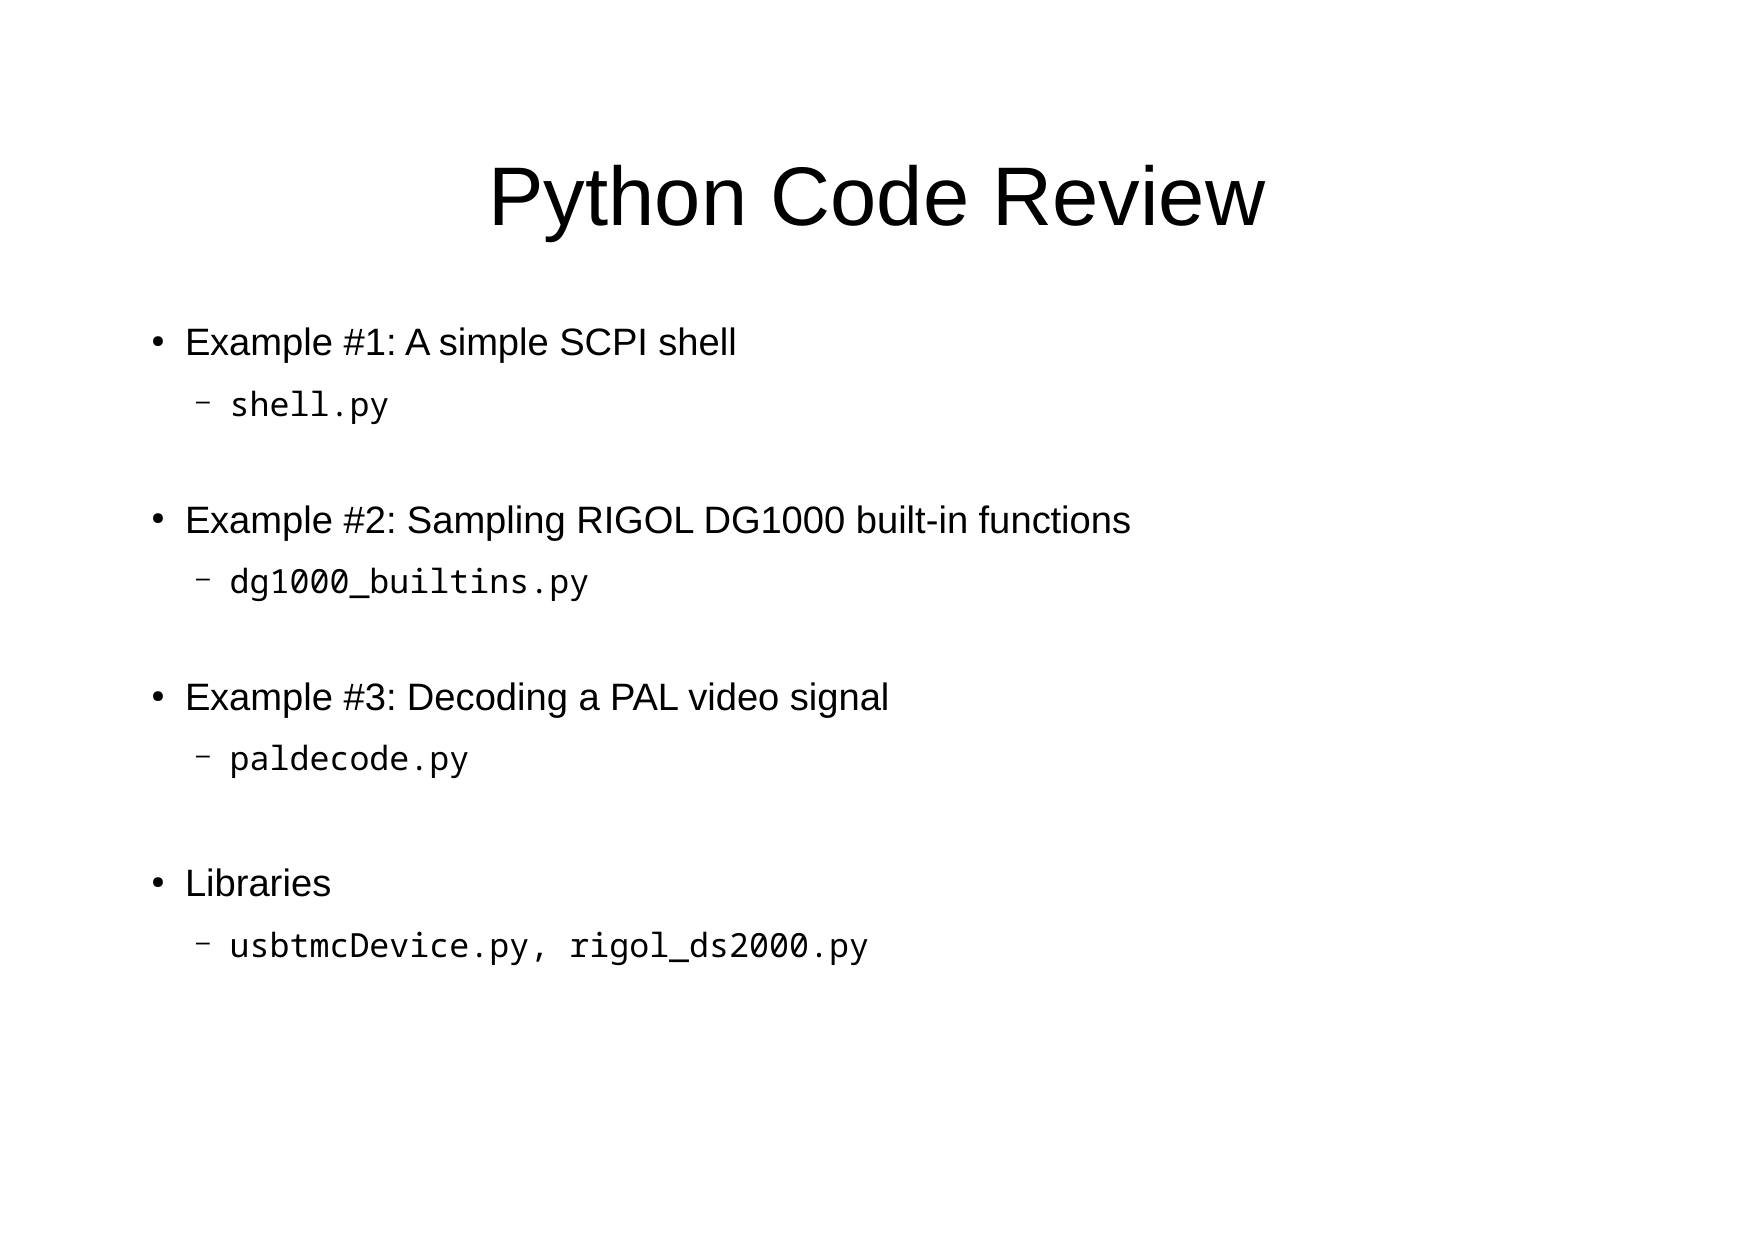

# Python Code Review
Example #1: A simple SCPI shell
shell.py
Example #2: Sampling RIGOL DG1000 built-in functions
dg1000_builtins.py
Example #3: Decoding a PAL video signal
paldecode.py
Libraries
usbtmcDevice.py, rigol_ds2000.py